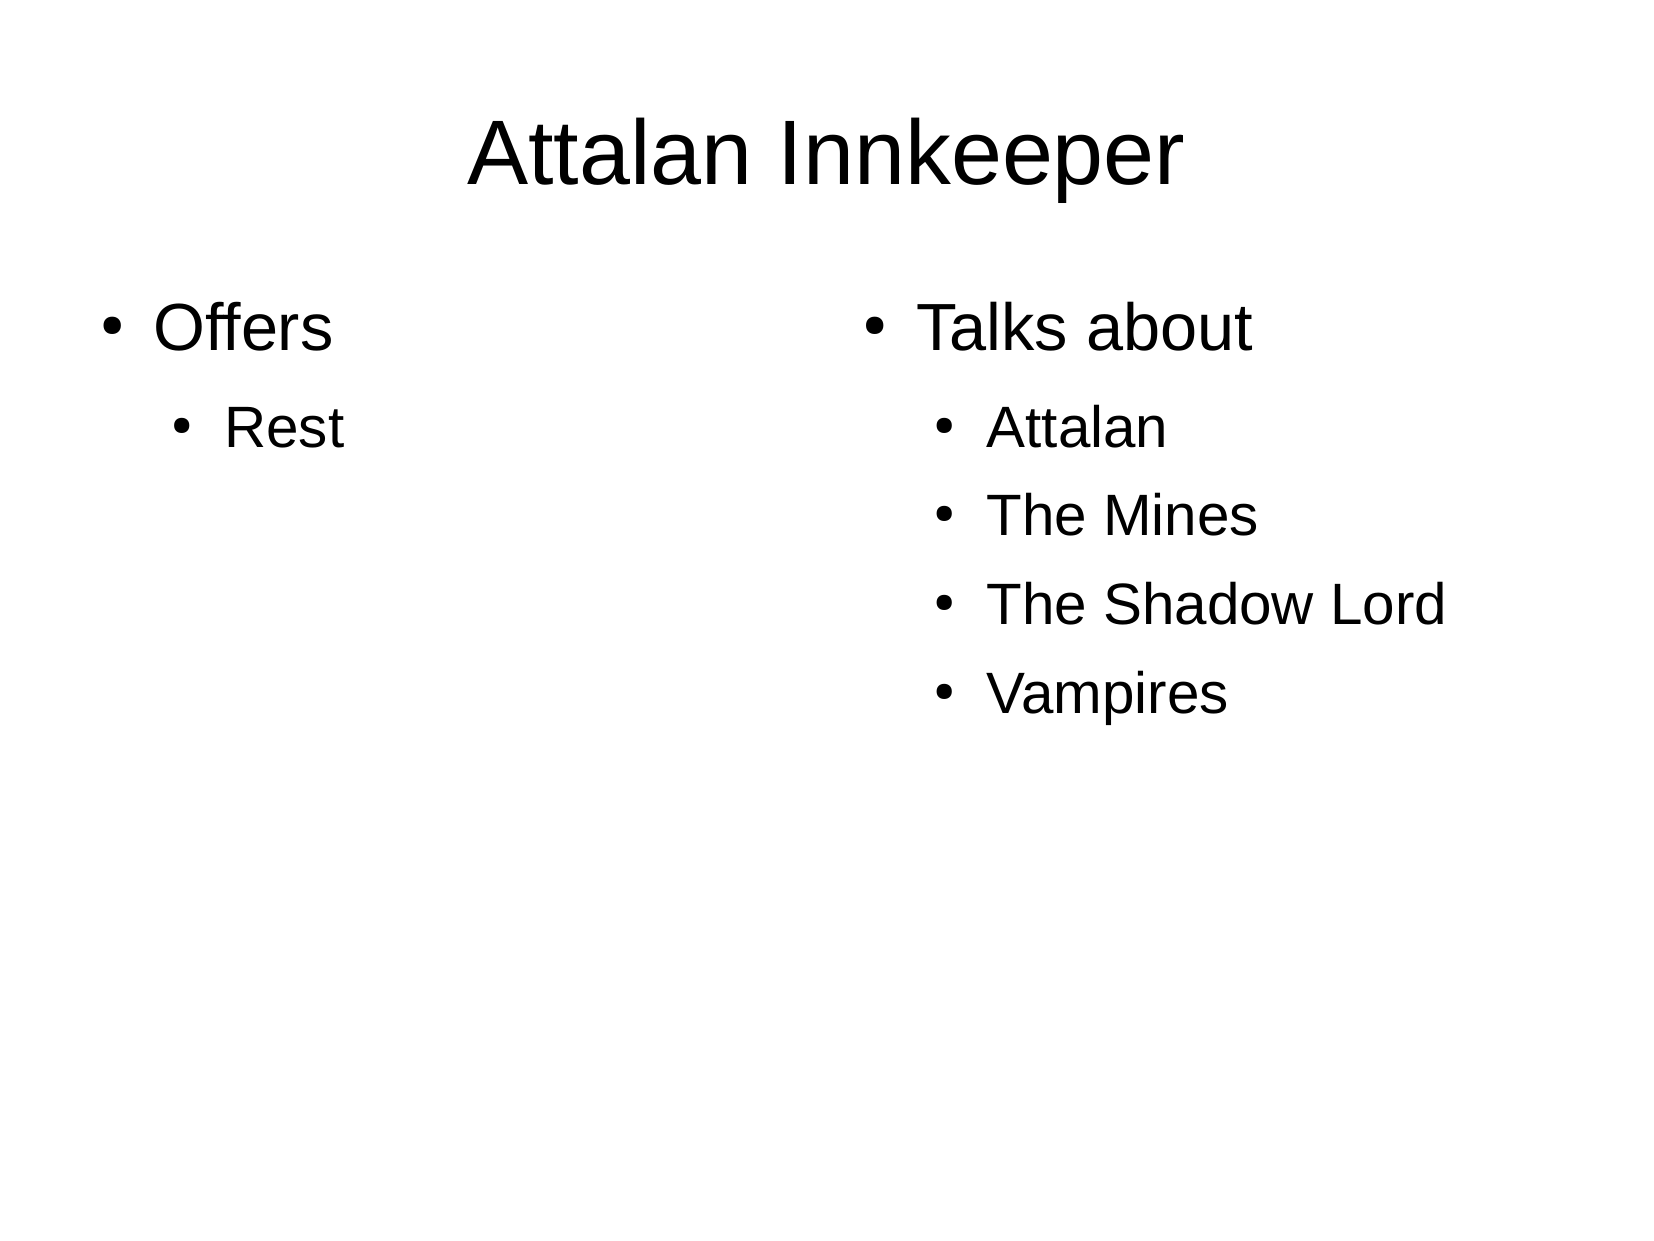

# Attalan Innkeeper
Offers
Rest
Talks about
Attalan
The Mines
The Shadow Lord
Vampires